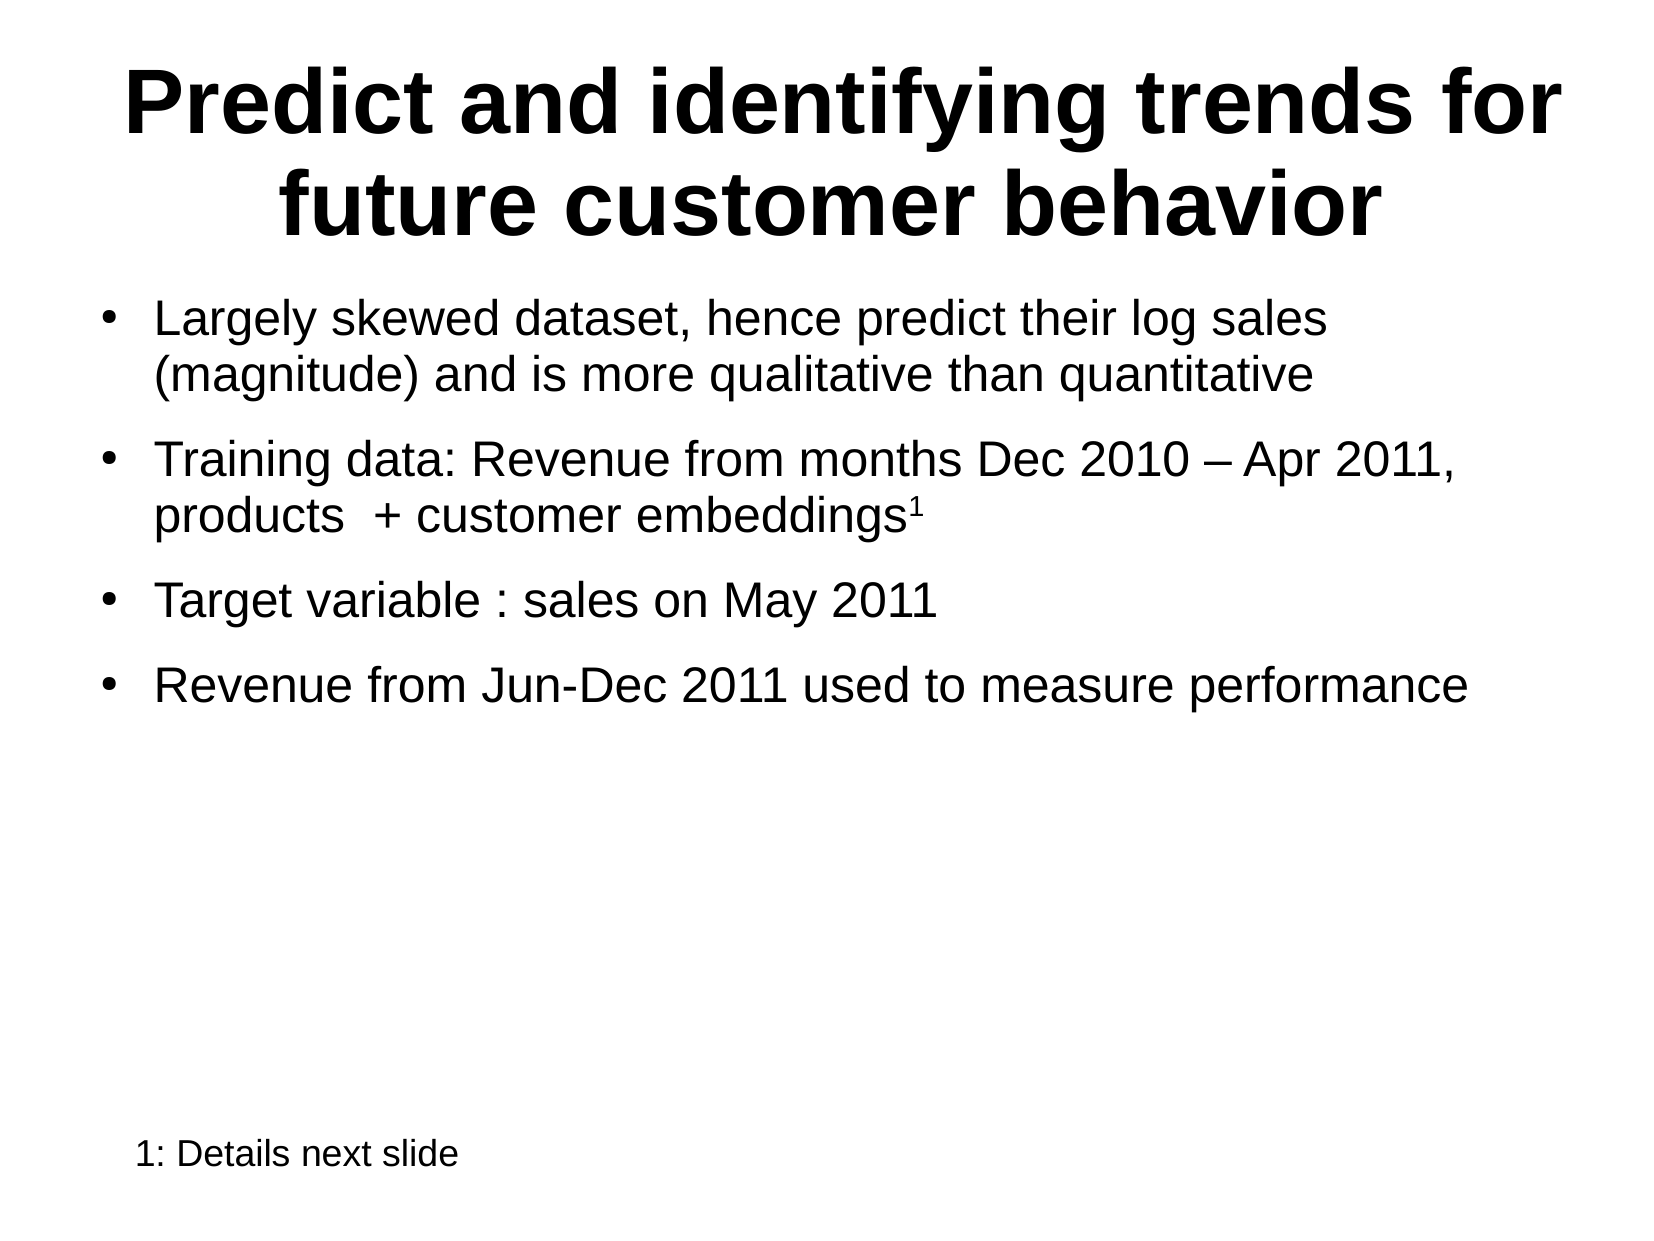

# Predict and identifying trends for future customer behavior
Largely skewed dataset, hence predict their log sales (magnitude) and is more qualitative than quantitative
Training data: Revenue from months Dec 2010 – Apr 2011, products + customer embeddings1
Target variable : sales on May 2011
Revenue from Jun-Dec 2011 used to measure performance
1: Details next slide